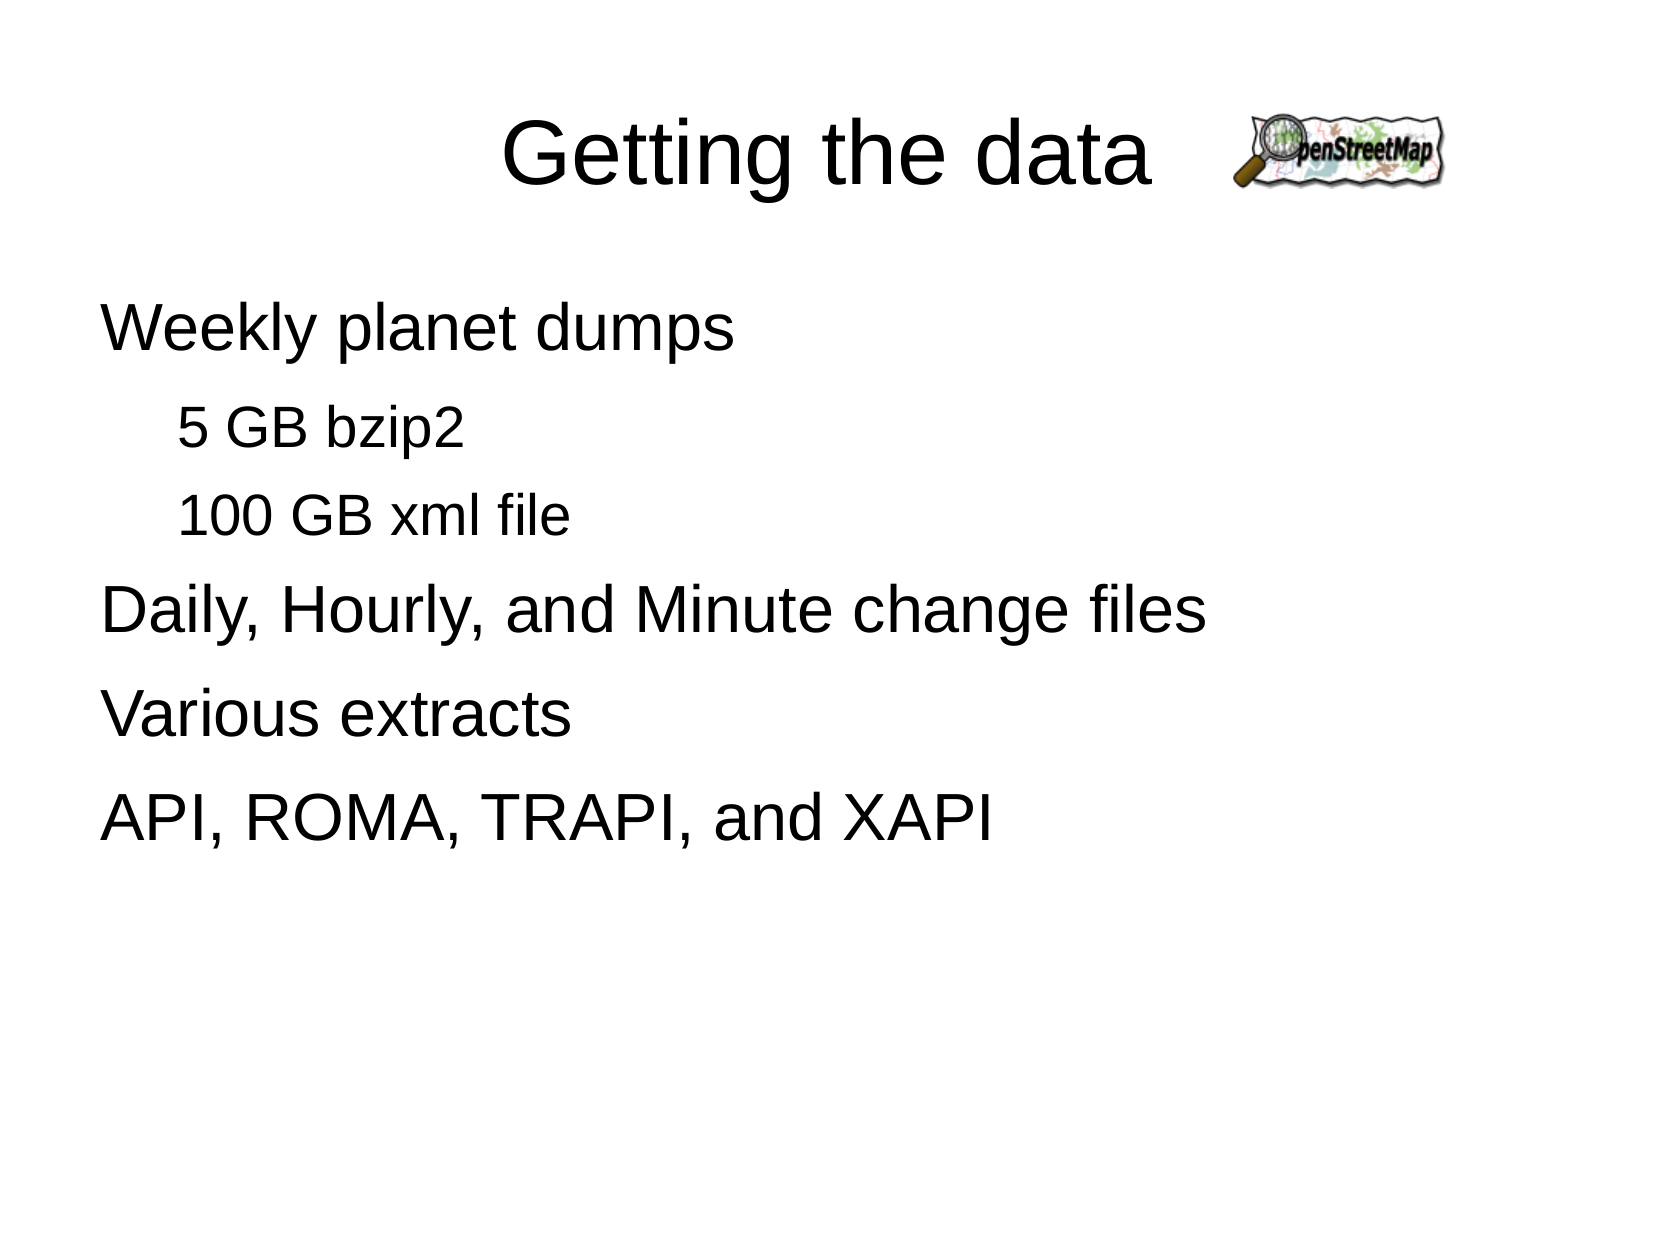

# Getting the data
Weekly planet dumps
5 GB bzip2
100 GB xml file
Daily, Hourly, and Minute change files
Various extracts
API, ROMA, TRAPI, and XAPI